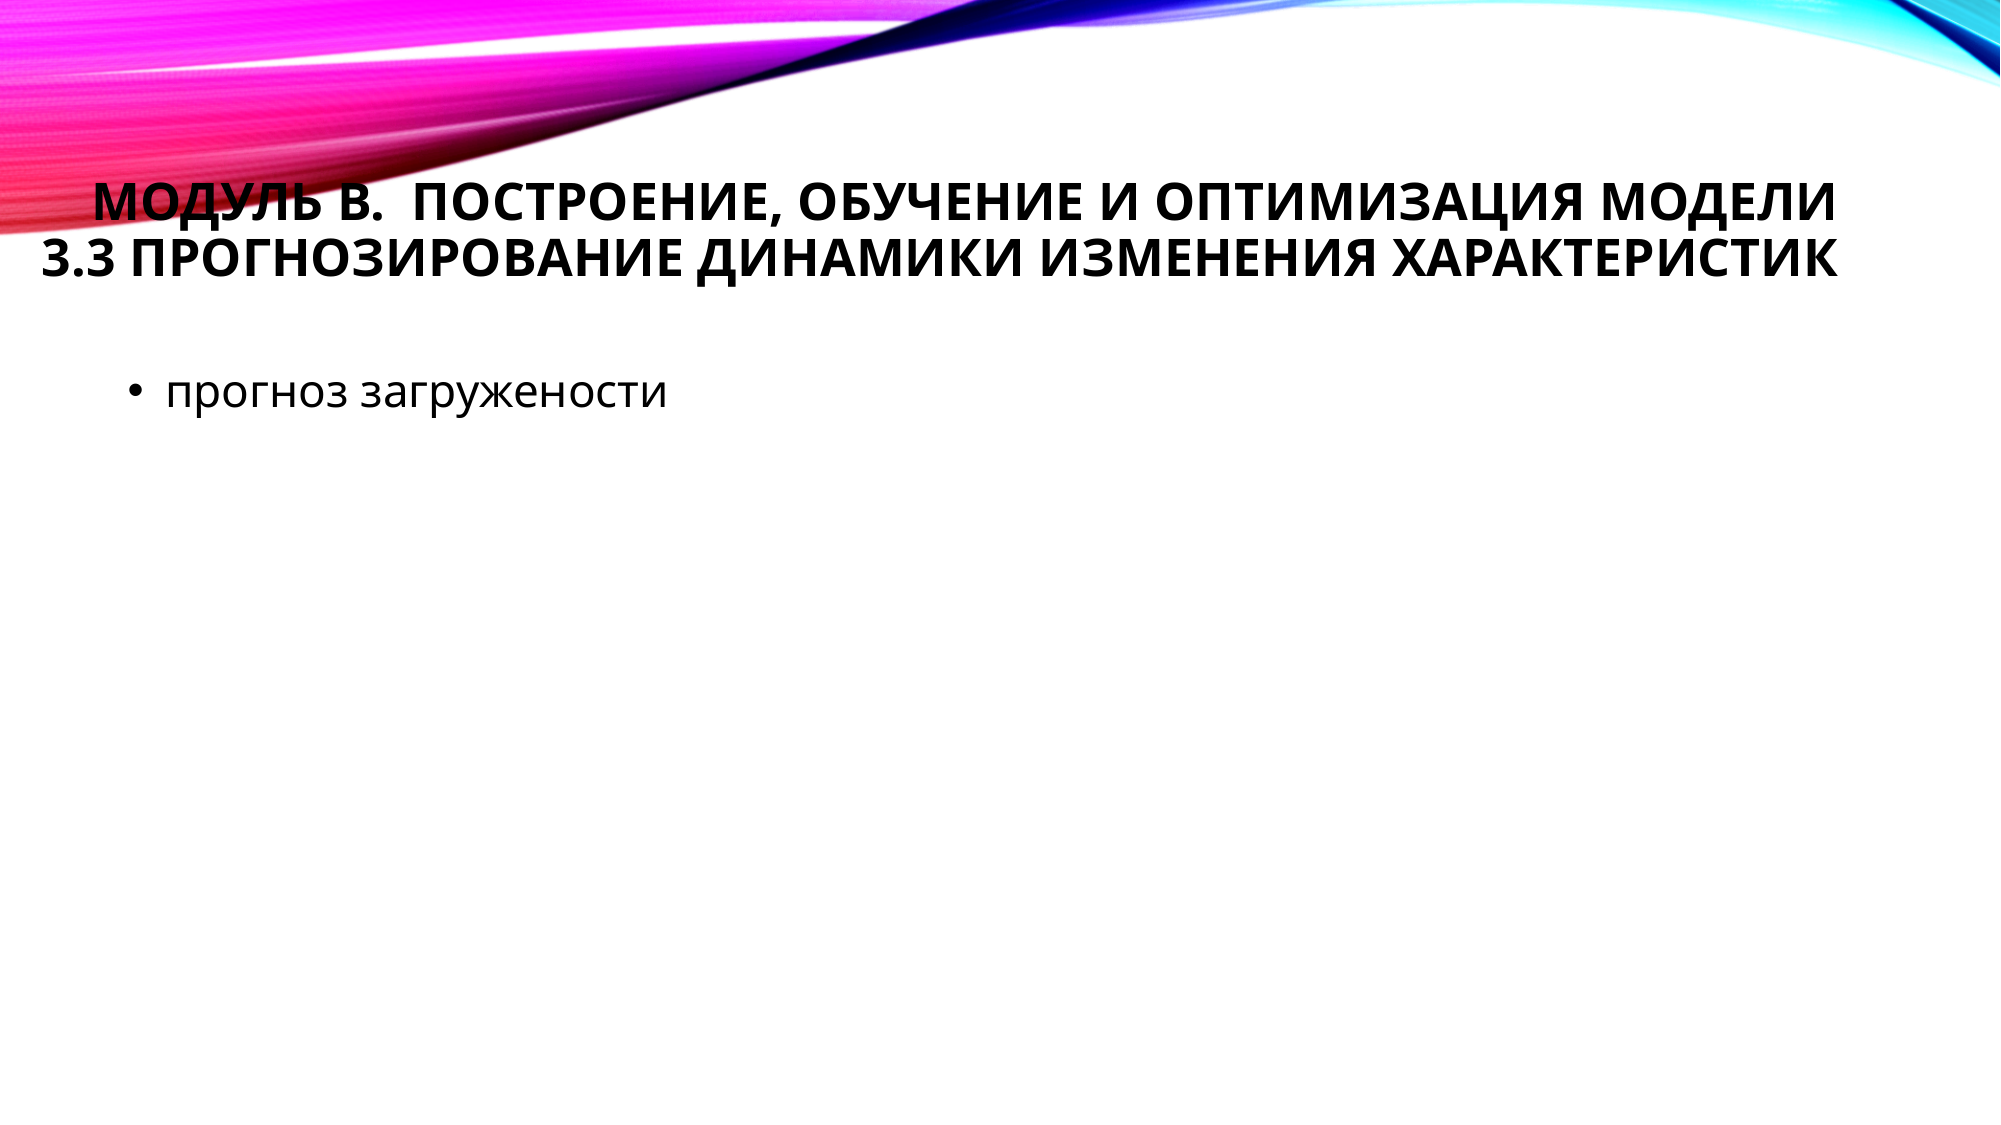

Модуль В. Построение, обучение и оптимизация модели
3.3 Прогнозирование динамики изменения характеристик
# прогноз загружености